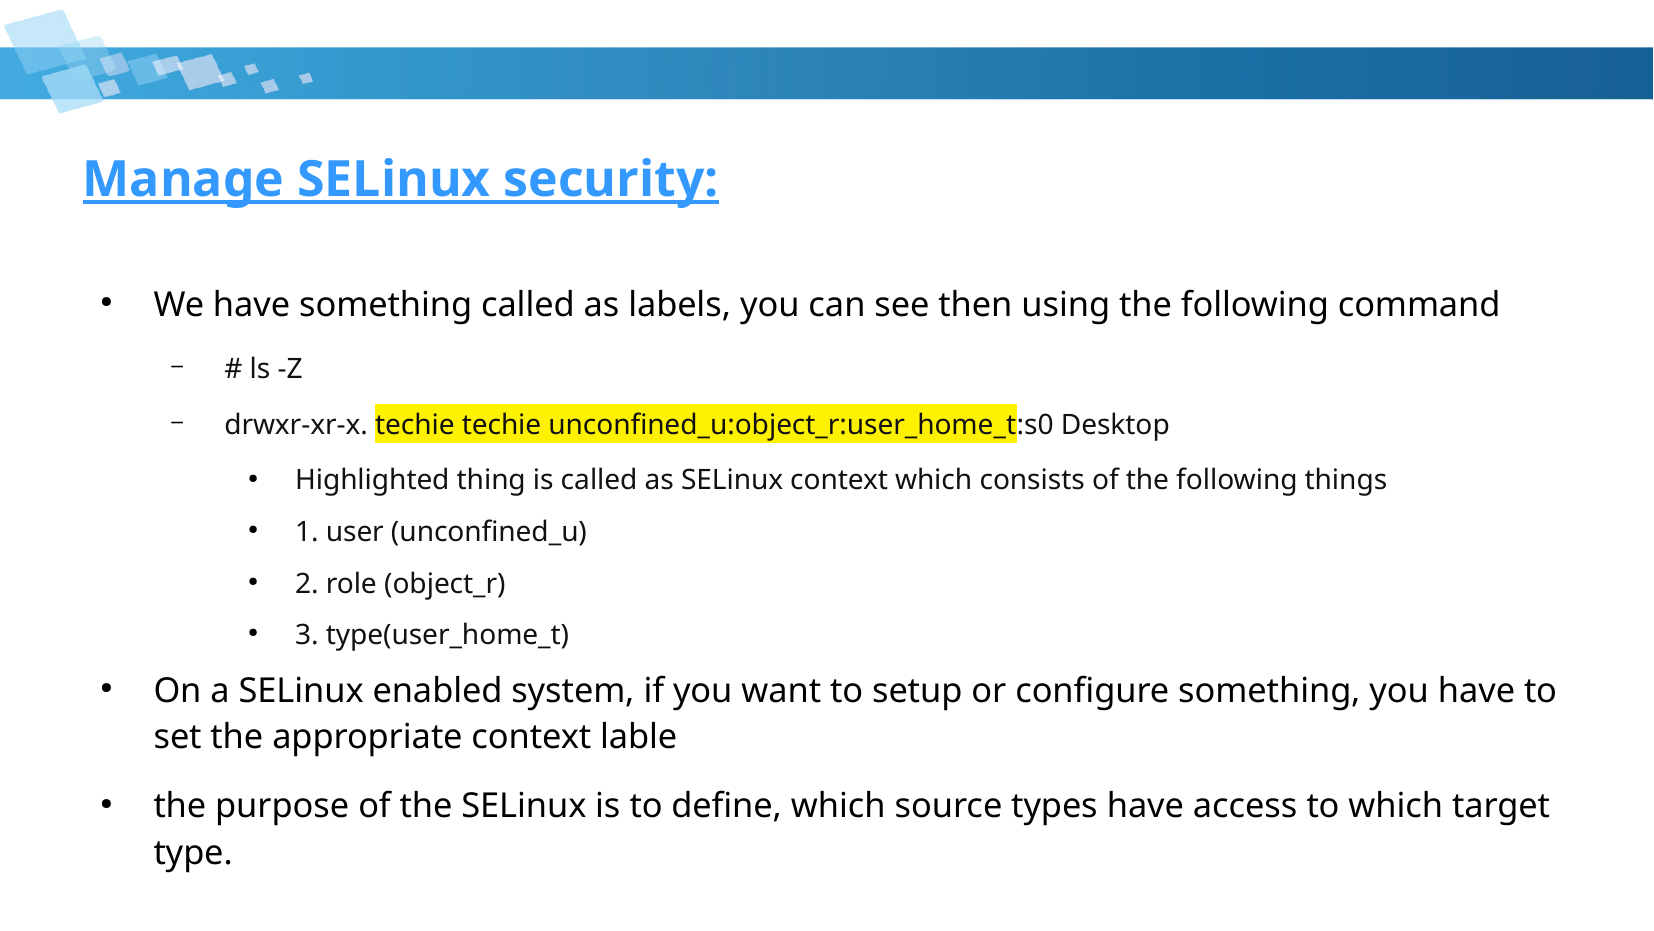

# Manage SELinux security:
We have something called as labels, you can see then using the following command
# ls -Z
drwxr-xr-x. techie techie unconfined_u:object_r:user_home_t:s0 Desktop
Highlighted thing is called as SELinux context which consists of the following things
1. user (unconfined_u)
2. role (object_r)
3. type(user_home_t)
On a SELinux enabled system, if you want to setup or configure something, you have to set the appropriate context lable
the purpose of the SELinux is to define, which source types have access to which target type.